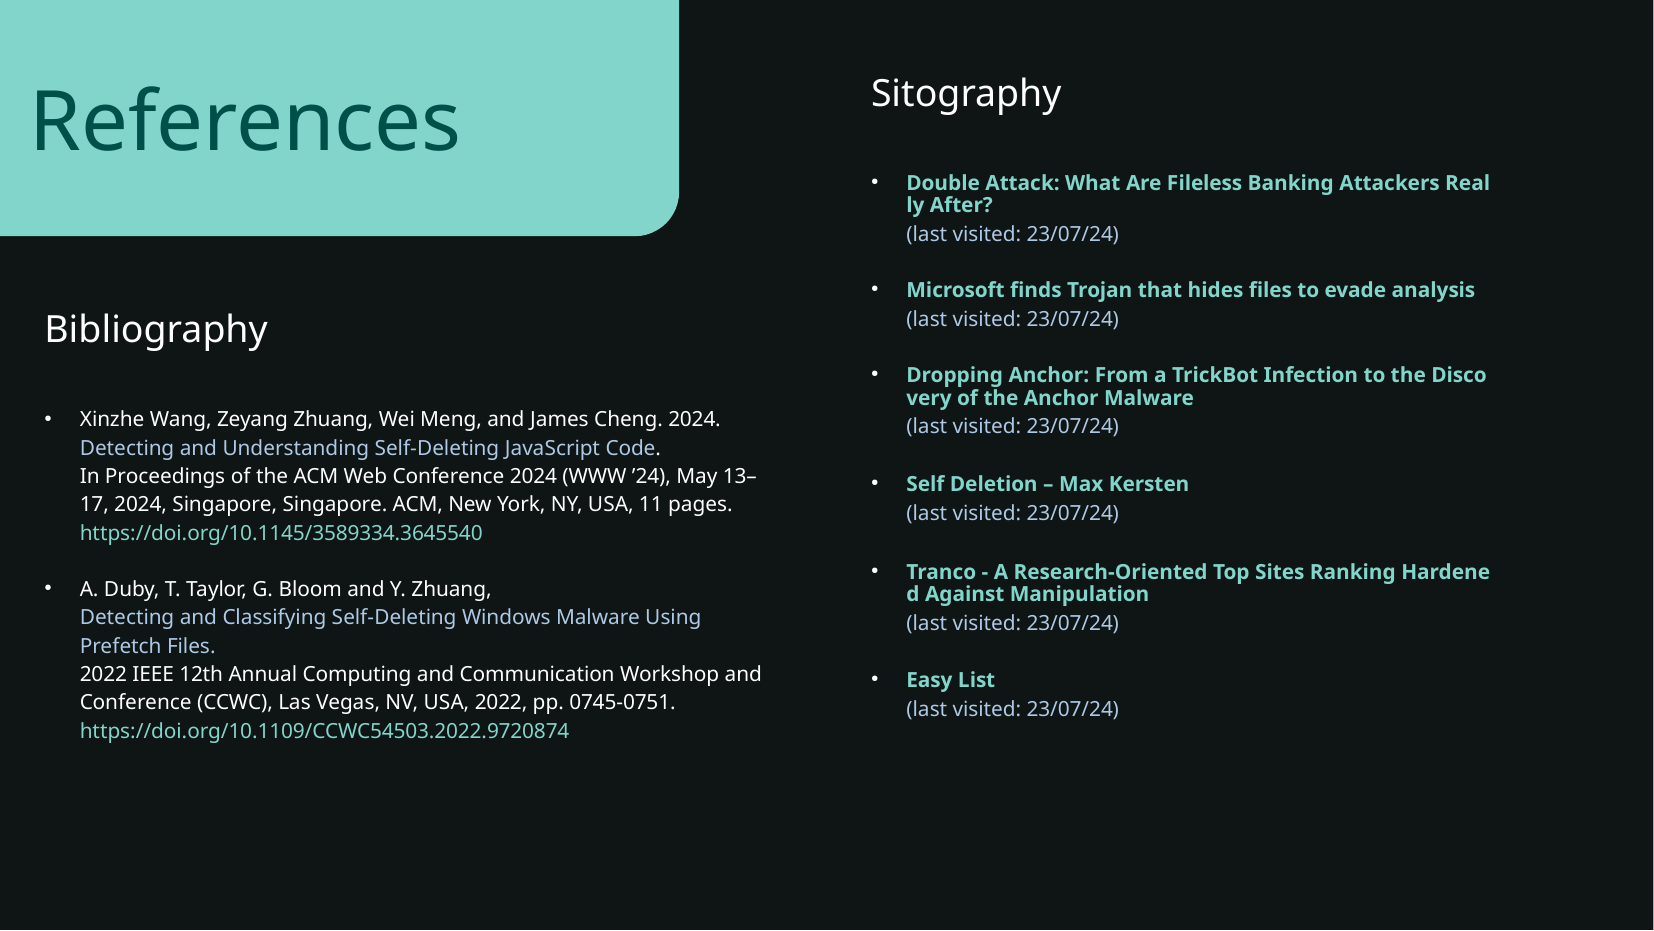

# References
Sitography
Double Attack: What Are Fileless Banking Attackers Really After?(last visited: 23/07/24)
Microsoft finds Trojan that hides files to evade analysis
(last visited: 23/07/24)
Dropping Anchor: From a TrickBot Infection to the Discovery of the Anchor Malware
(last visited: 23/07/24)
Self Deletion – Max Kersten
(last visited: 23/07/24)
Tranco - A Research-Oriented Top Sites Ranking Hardened Against Manipulation(last visited: 23/07/24)
Easy List
(last visited: 23/07/24)
Bibliography
Xinzhe Wang, Zeyang Zhuang, Wei Meng, and James Cheng. 2024. Detecting and Understanding Self-Deleting JavaScript Code.
In Proceedings of the ACM Web Conference 2024 (WWW ’24), May 13–17, 2024, Singapore, Singapore. ACM, New York, NY, USA, 11 pages. https://doi.org/10.1145/3589334.3645540
A. Duby, T. Taylor, G. Bloom and Y. Zhuang,
Detecting and Classifying Self-Deleting Windows Malware Using Prefetch Files.
2022 IEEE 12th Annual Computing and Communication Workshop and Conference (CCWC), Las Vegas, NV, USA, 2022, pp. 0745-0751.
https://doi.org/10.1109/CCWC54503.2022.9720874